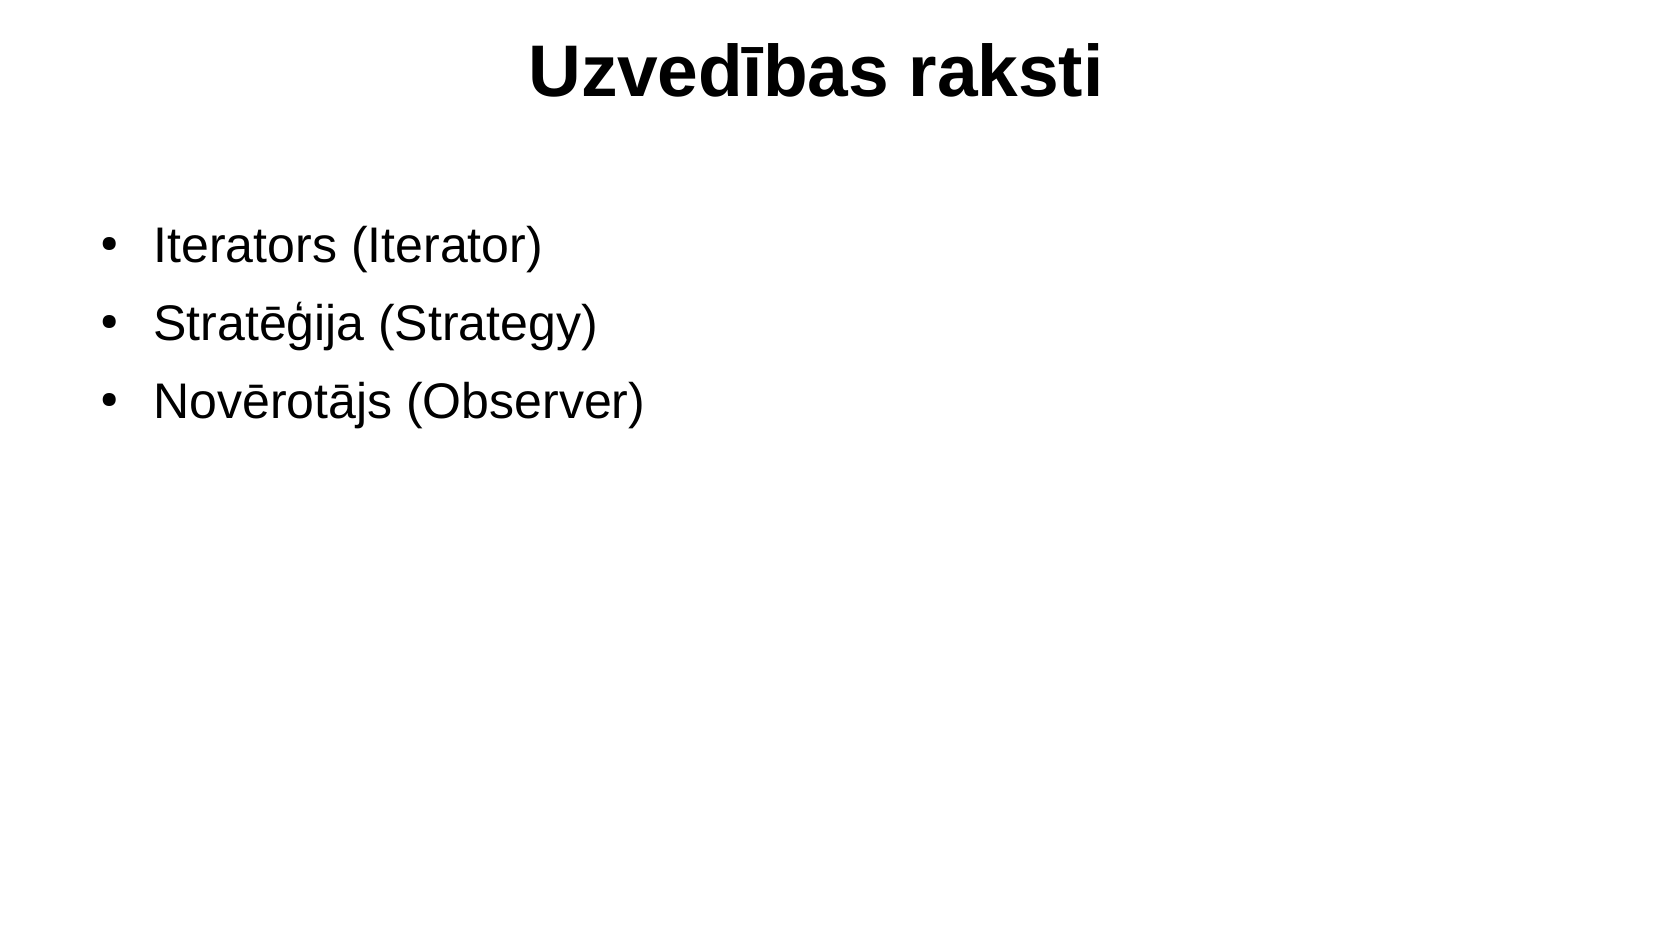

# Uzvedības raksti
Iterators (Iterator)
Stratēģija (Strategy)
Novērotājs (Observer)